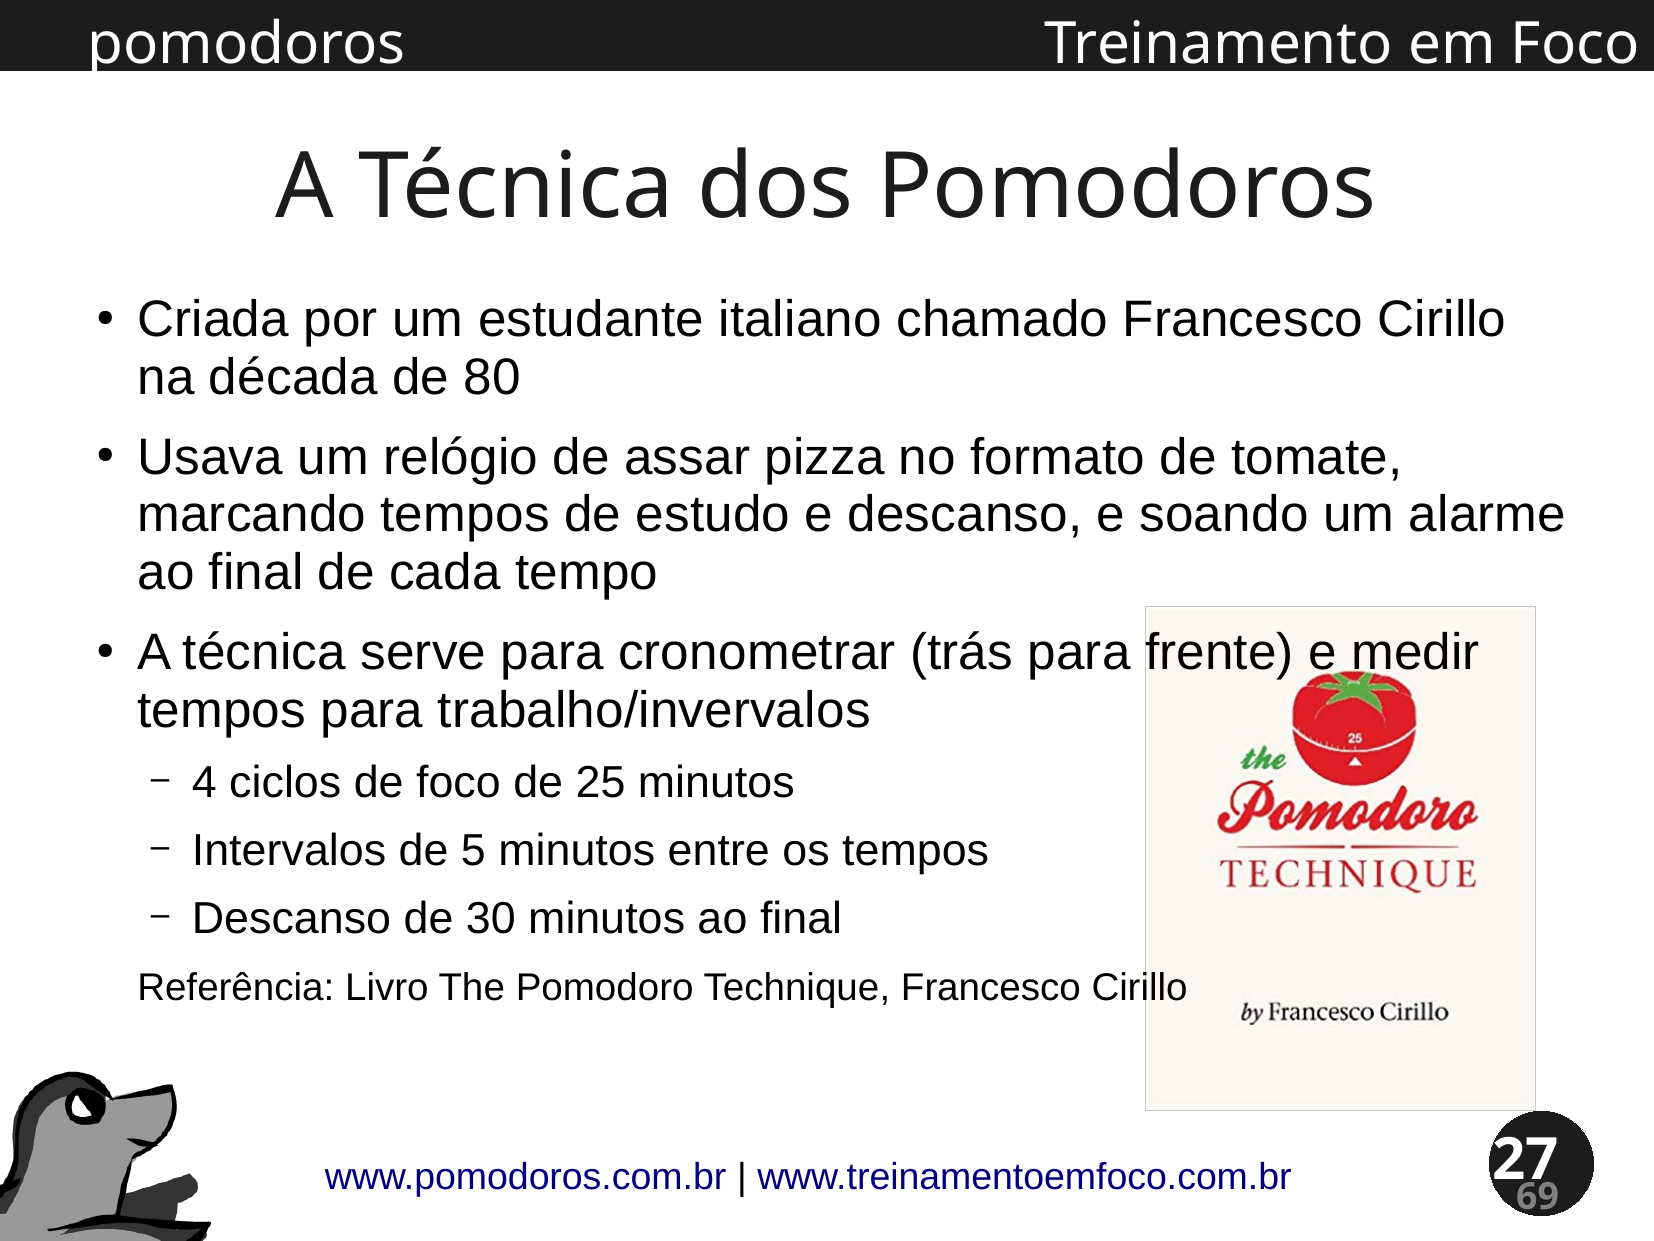

# A Técnica dos Pomodoros
Criada por um estudante italiano chamado Francesco Cirillo na década de 80
Usava um relógio de assar pizza no formato de tomate, marcando tempos de estudo e descanso, e soando um alarme ao final de cada tempo
A técnica serve para cronometrar (trás para frente) e medir tempos para trabalho/invervalos
4 ciclos de foco de 25 minutos
Intervalos de 5 minutos entre os tempos
Descanso de 30 minutos ao final
Referência: Livro The Pomodoro Technique, Francesco Cirillo